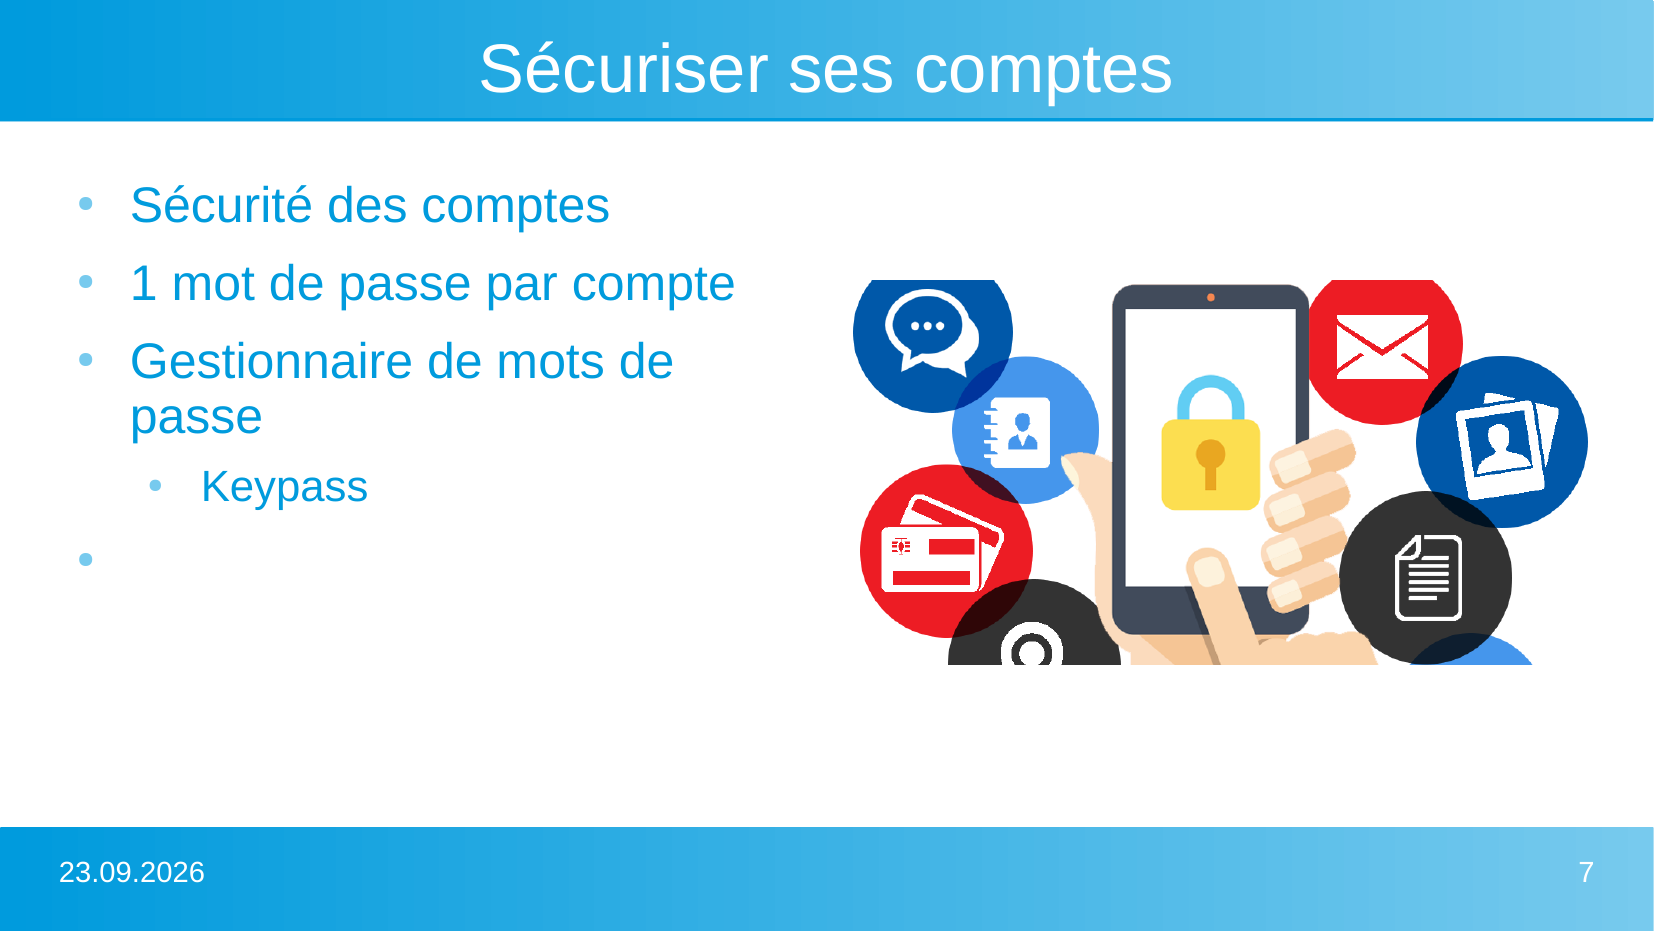

# Sécuriser ses comptes
Sécurité des comptes
1 mot de passe par compte
Gestionnaire de mots de passe
Keypass
7